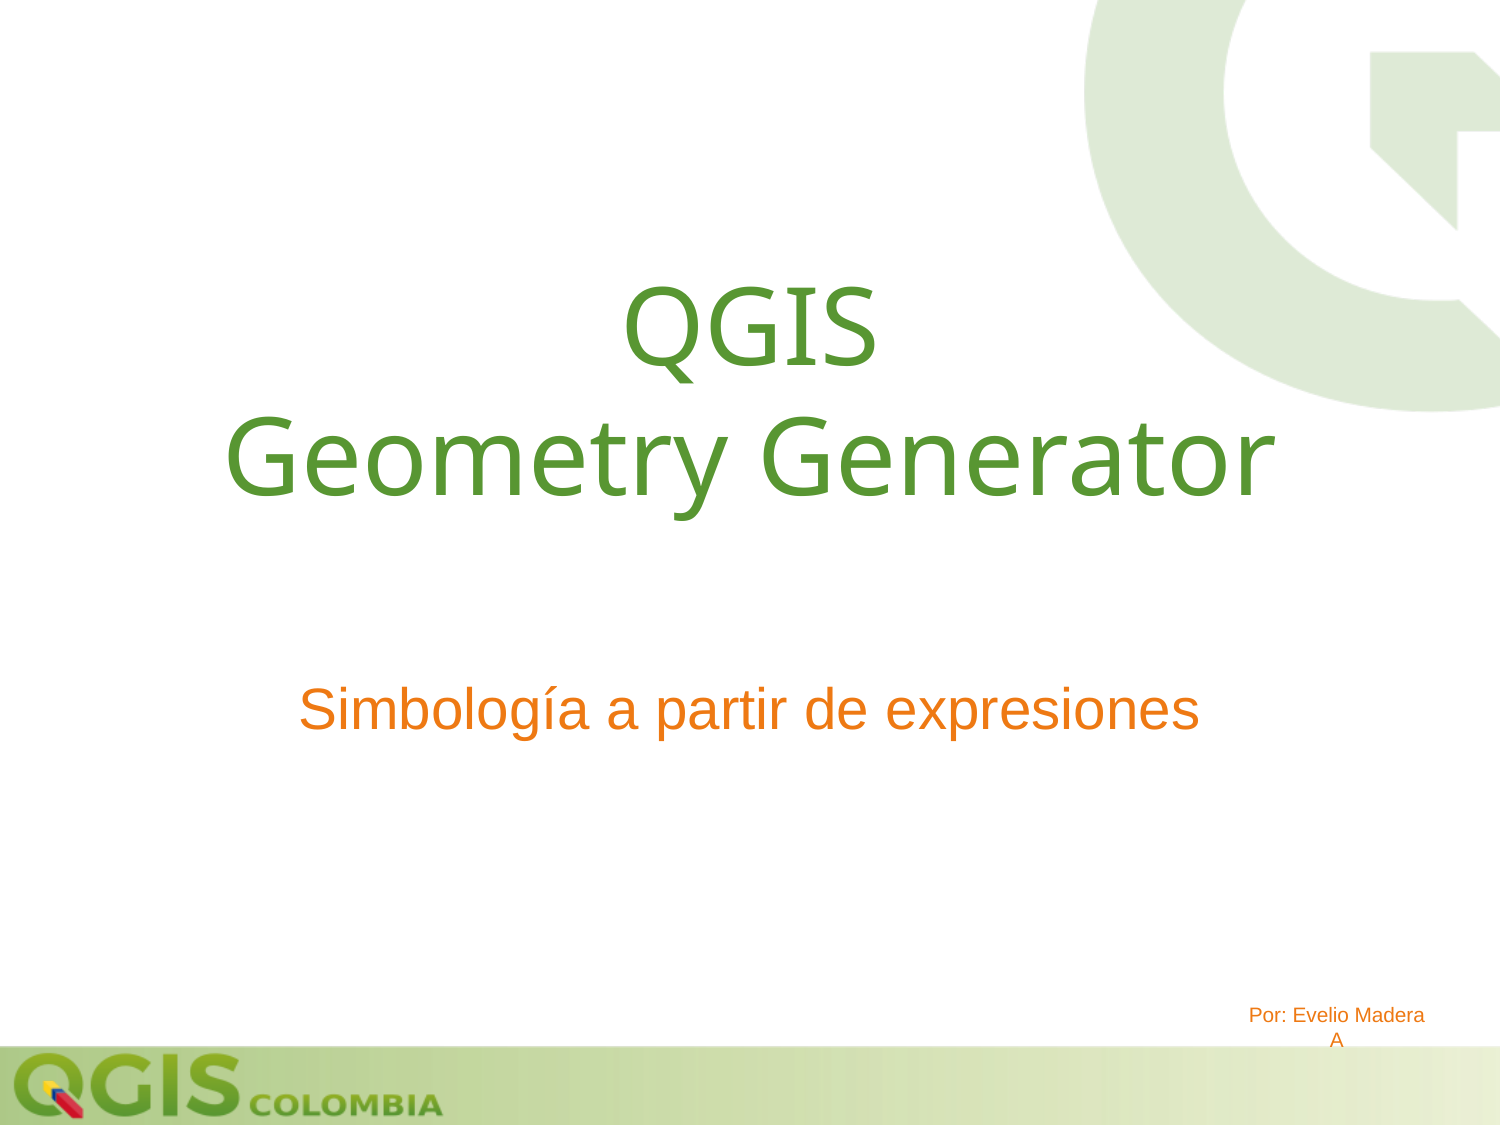

# QGIS Geometry Generator
Simbología a partir de expresiones
Por: Evelio Madera A